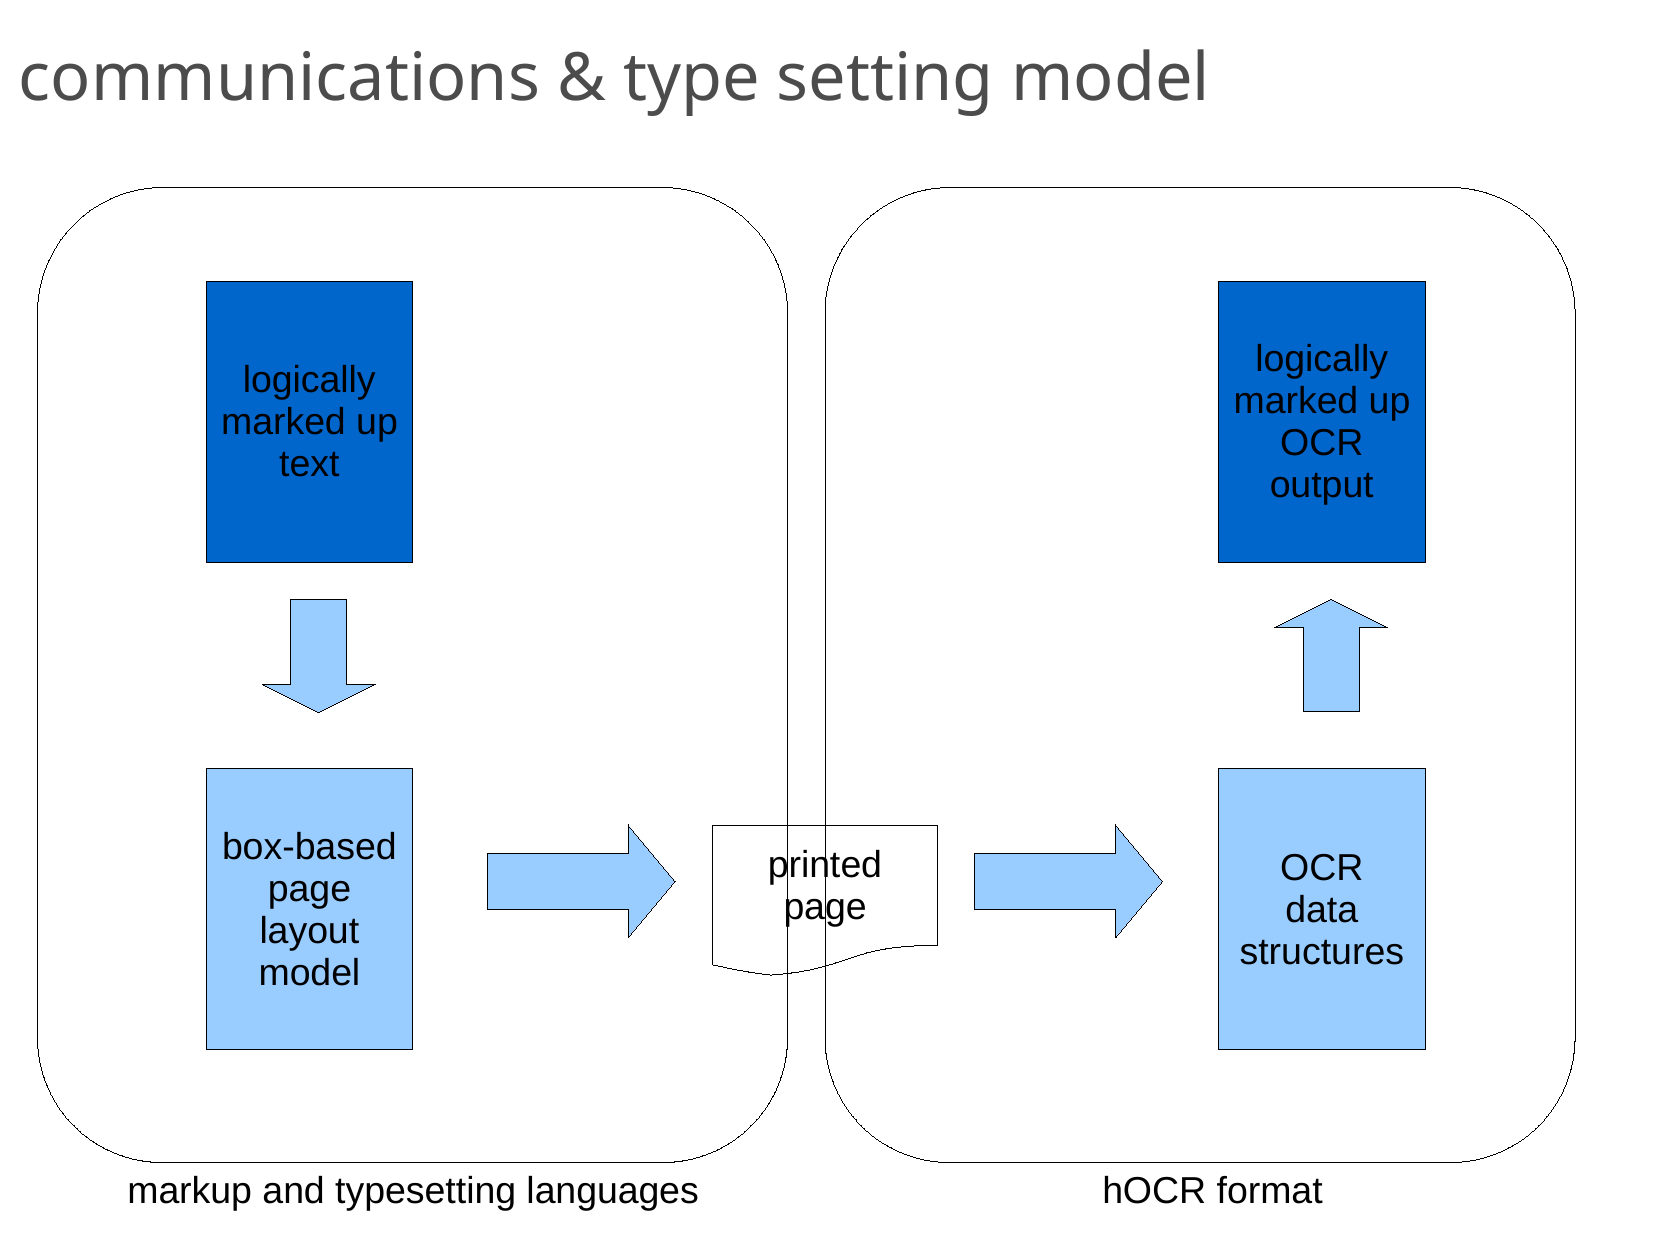

# communications & type setting model
logically
marked up
text
logically
marked up
OCR
output
box-based
page
layout
model
OCR
data
structures
printed
page
markup and typesetting languages
hOCR format